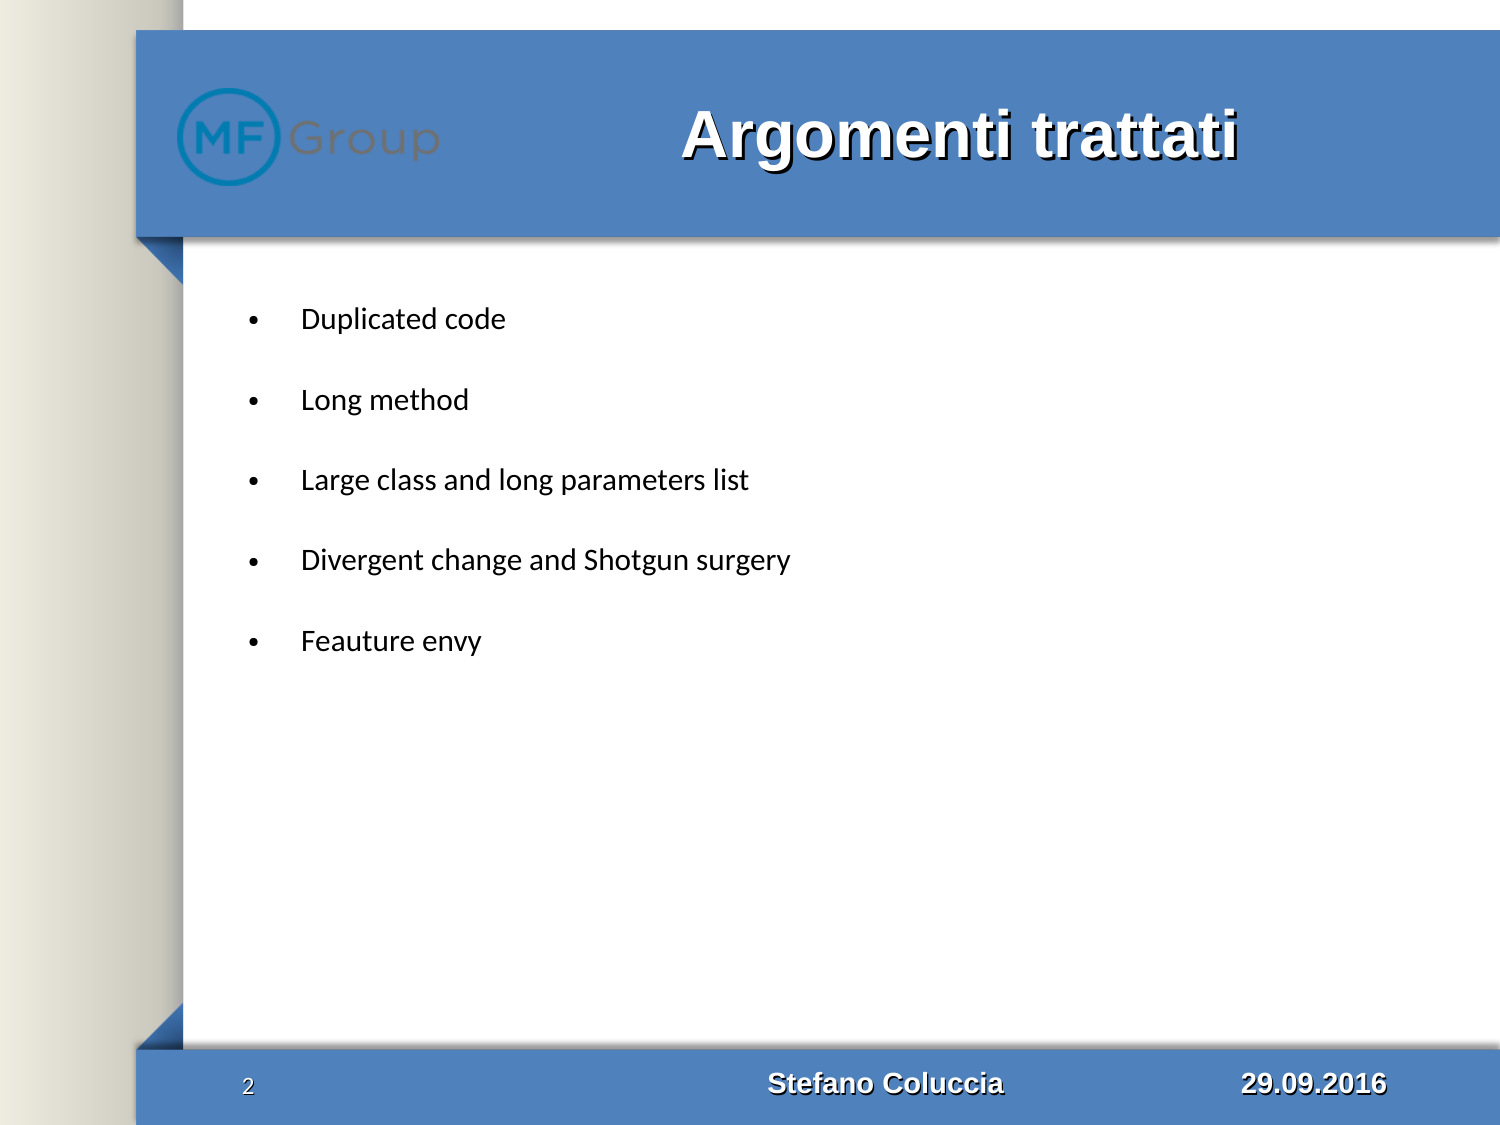

# Argomenti trattati
Duplicated code
Long method
Large class and long parameters list
Divergent change and Shotgun surgery
Feauture envy
2
Stefano Coluccia
29.09.2016